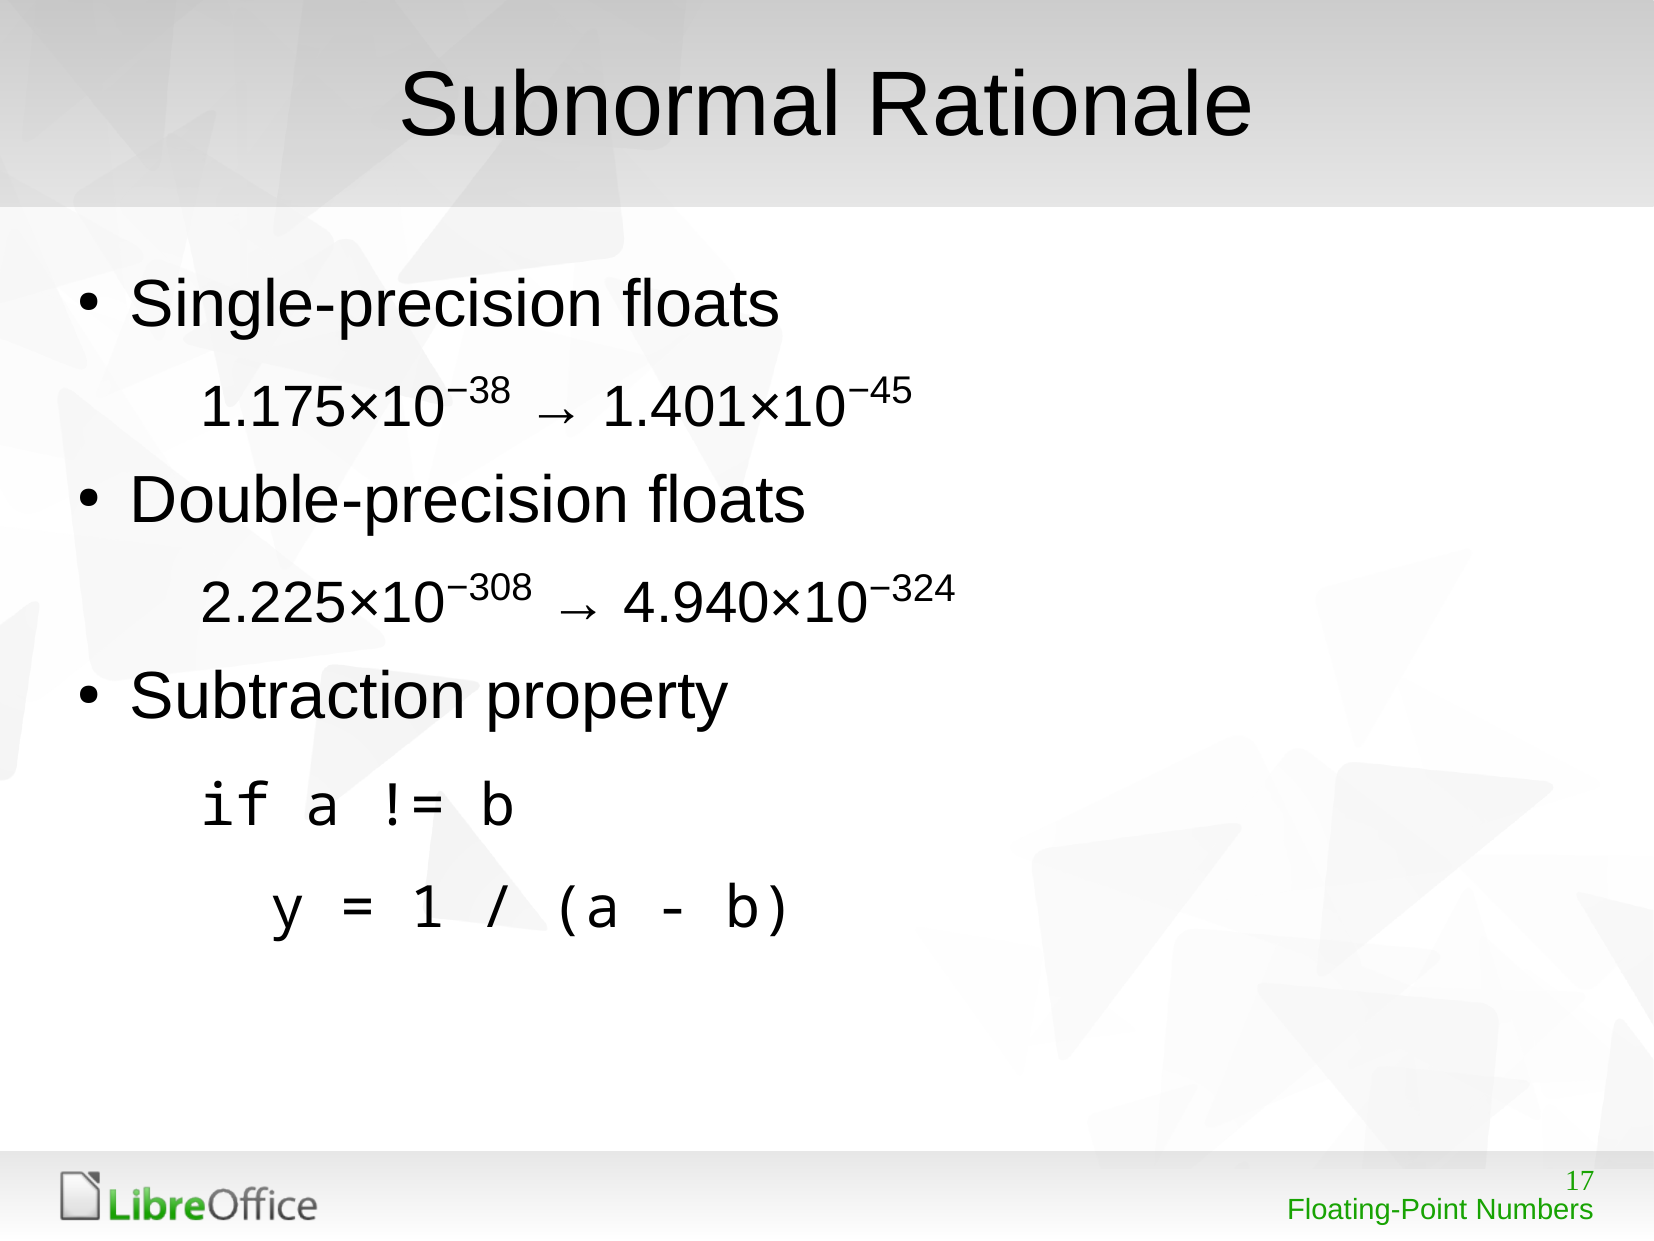

# Subnormal Rationale
Single-precision floats
1.175×10−38 → 1.401×10−45
Double-precision floats
2.225×10−308 → 4.940×10−324
Subtraction property
if a != b
 y = 1 / (a - b)
17
Floating-Point Numbers